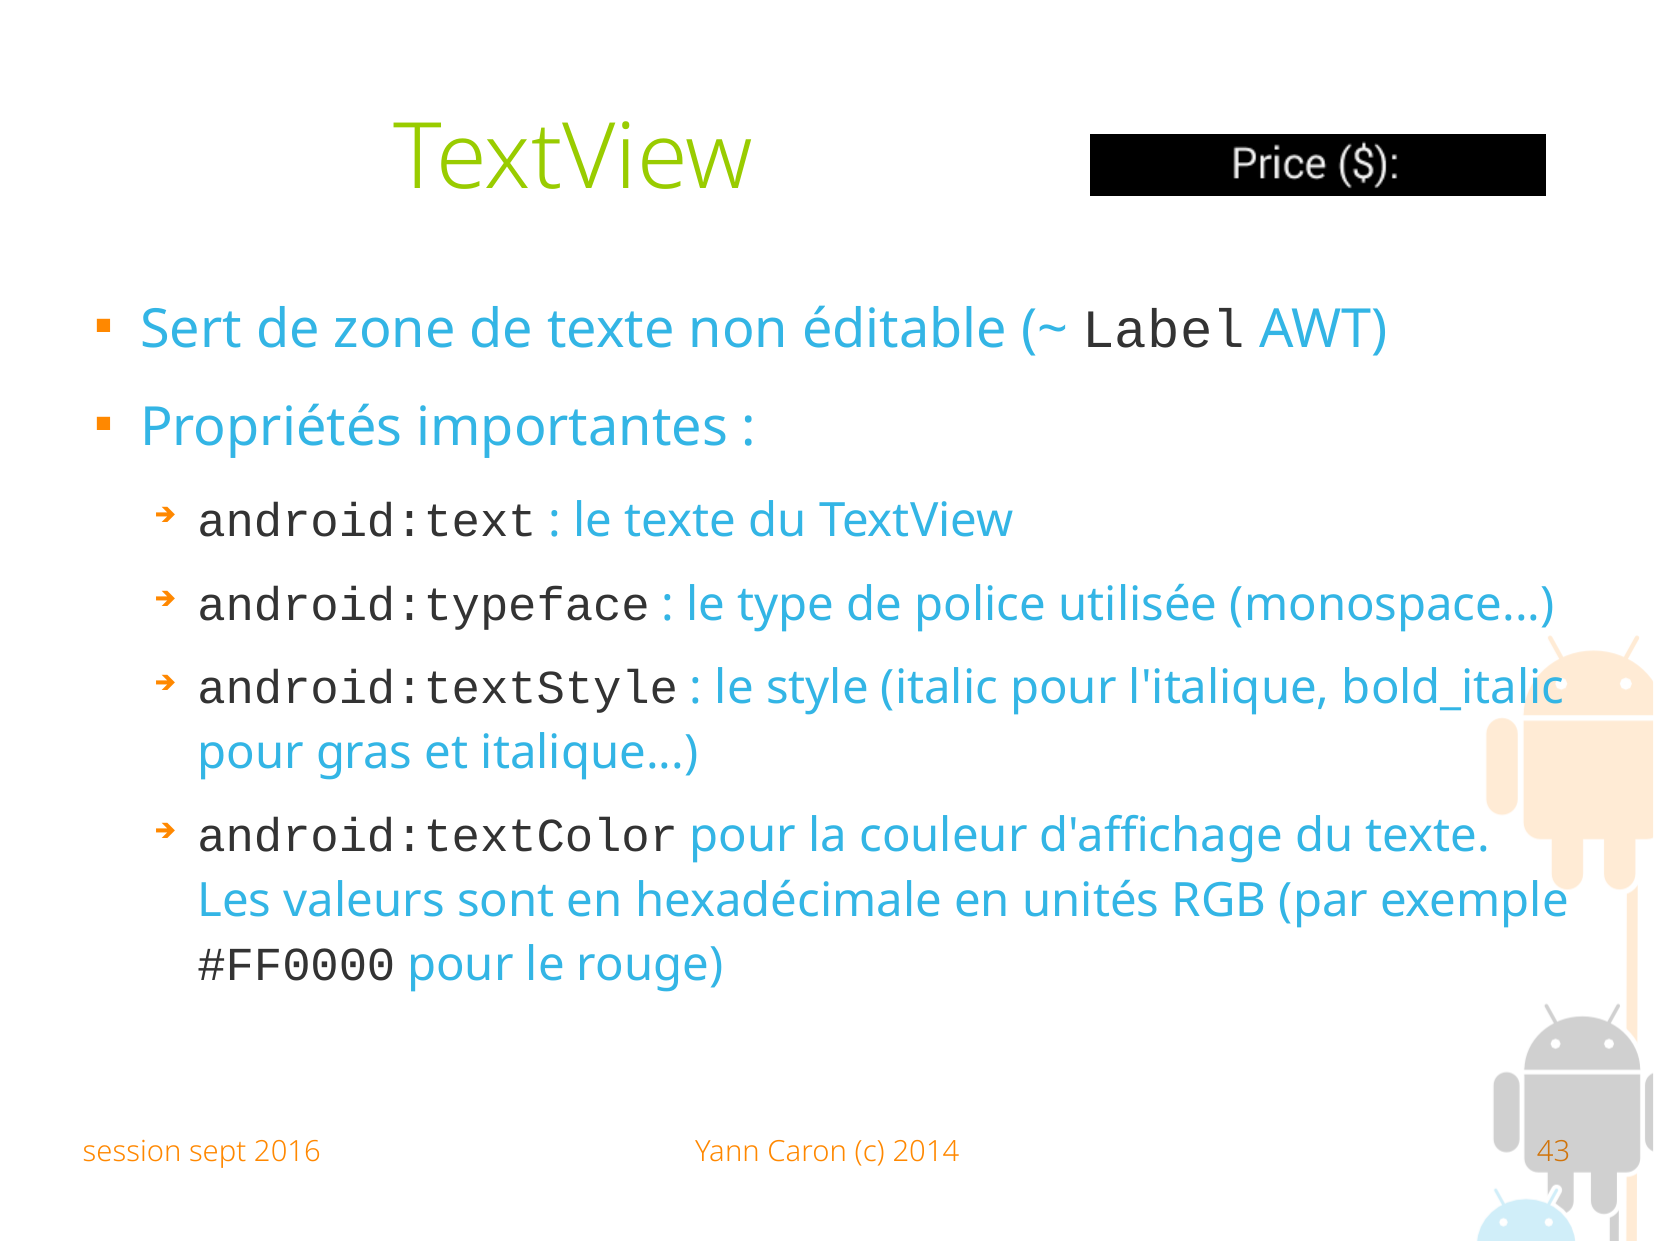

# TextView
Sert de zone de texte non éditable (~ Label AWT)
Propriétés importantes :
android:text : le texte du TextView
android:typeface : le type de police utilisée (monospace...)
android:textStyle : le style (italic pour l'italique, bold_italic pour gras et italique...)
android:textColor pour la couleur d'affichage du texte. Les valeurs sont en hexadécimale en unités RGB (par exemple #FF0000 pour le rouge)
session sept 2016
Yann Caron (c) 2014
43